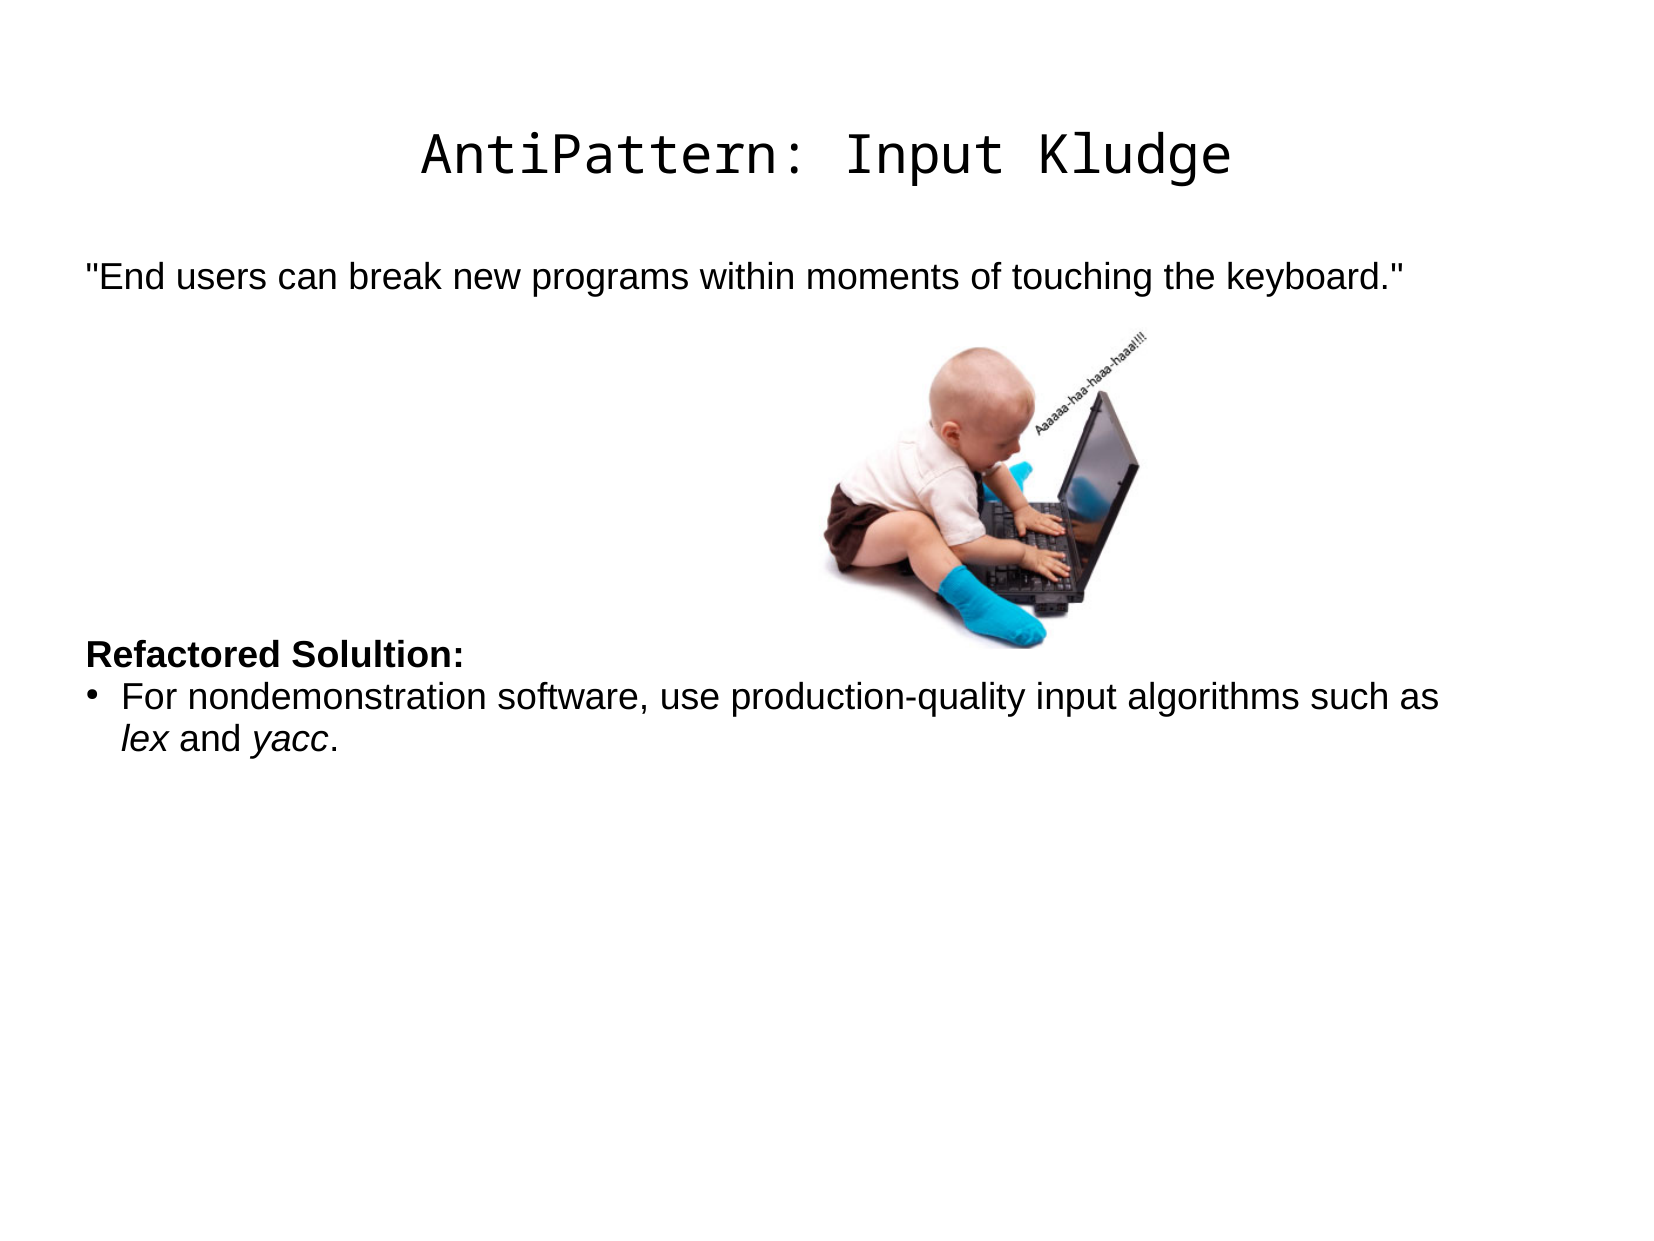

# AntiPattern: Input Kludge
"End users can break new programs within moments of touching the keyboard."
Refactored Solultion:
For nondemonstration software, use production-quality input algorithms such as lex and yacc.